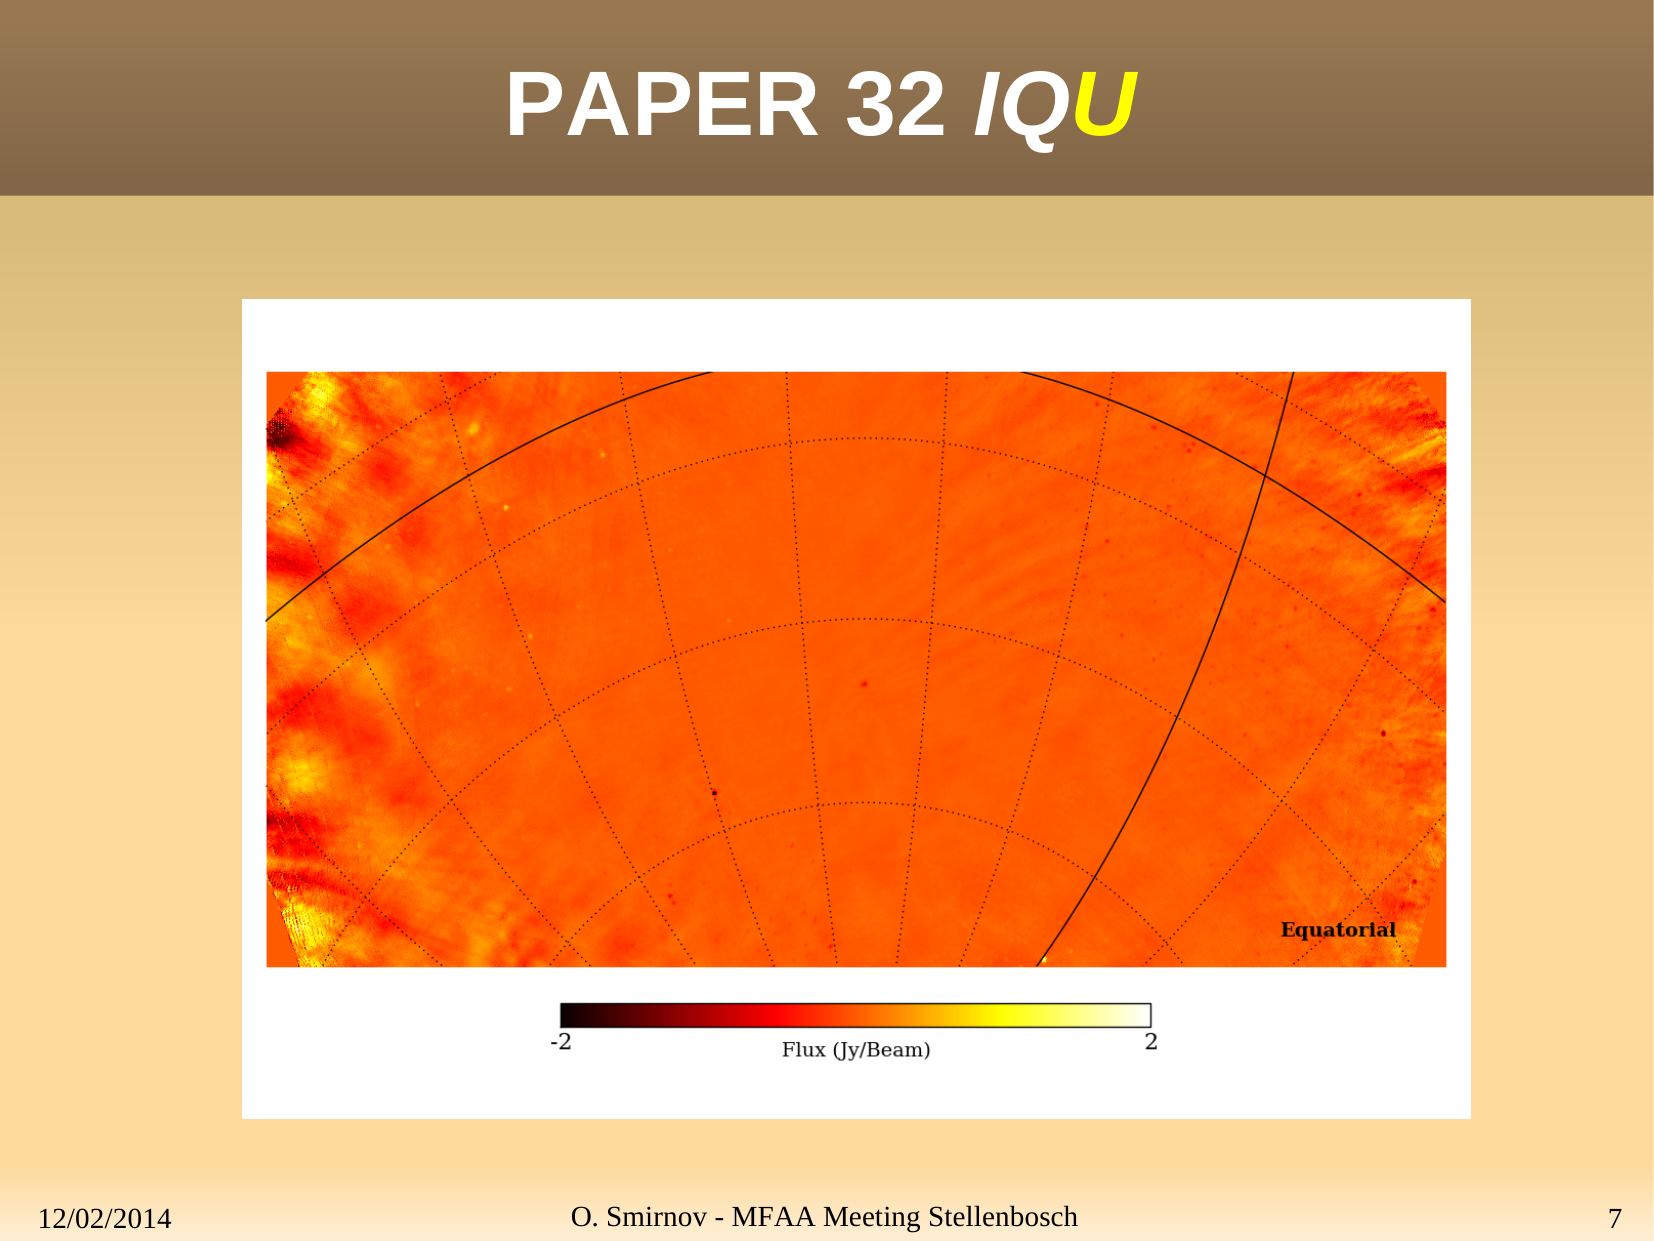

# PAPER 32 IQU
O. Smirnov - MFAA Meeting Stellenbosch
12/02/2014
7